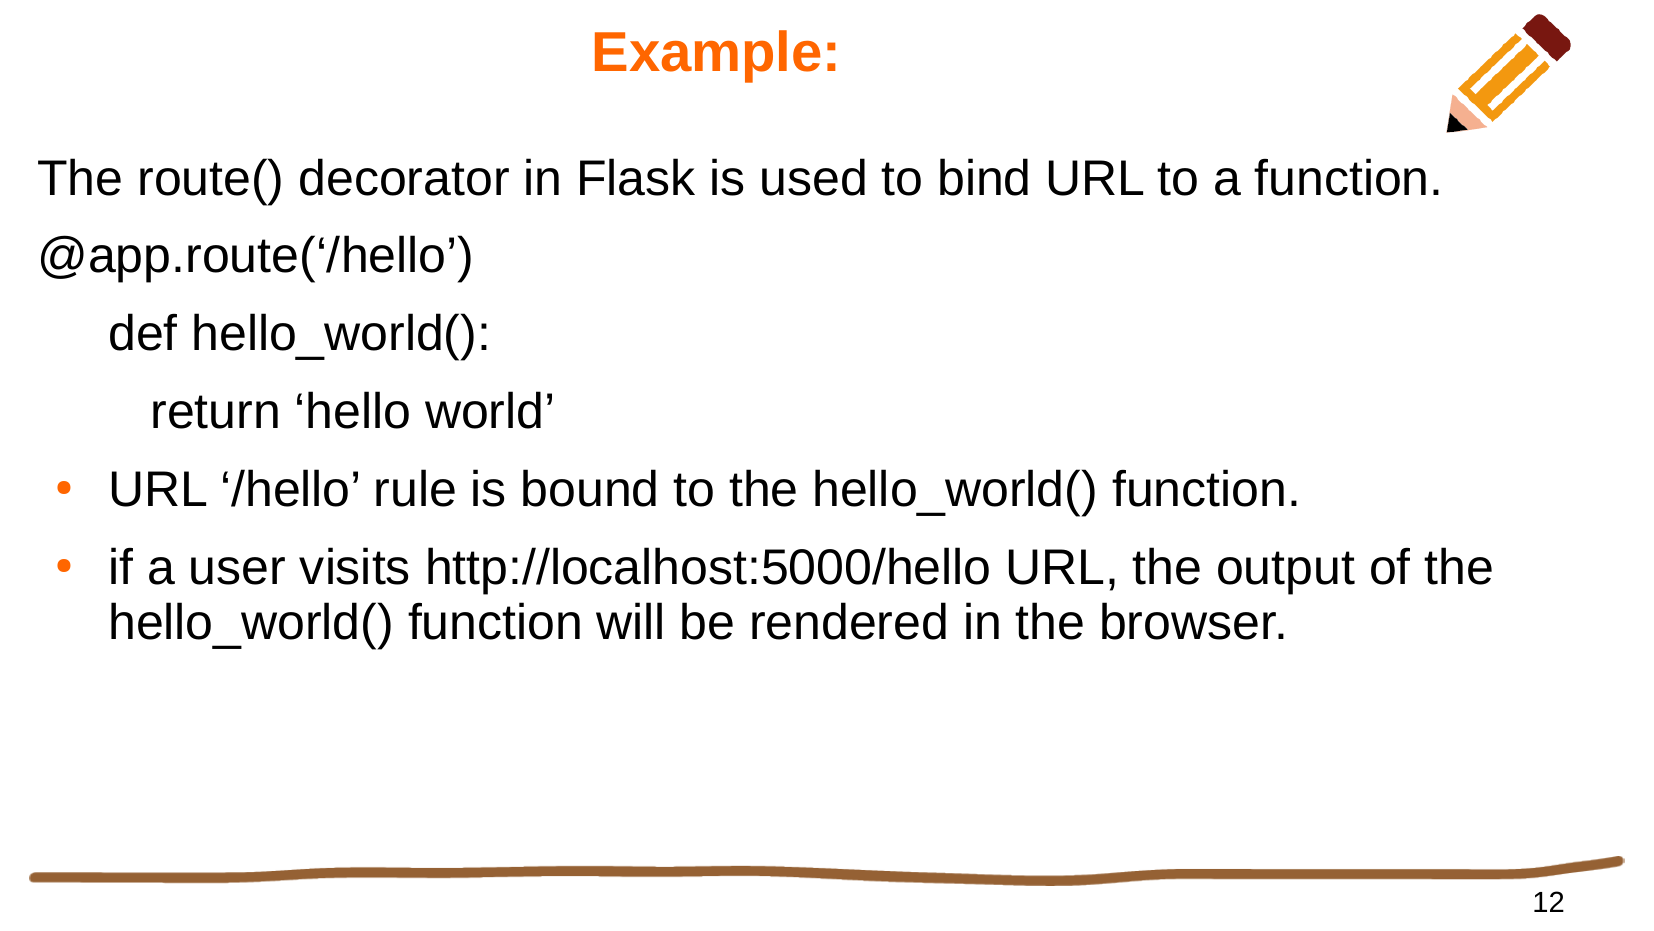

# Example:
The route() decorator in Flask is used to bind URL to a function.
@app.route(‘/hello’)
def hello_world():
 return ‘hello world’
URL ‘/hello’ rule is bound to the hello_world() function.
if a user visits http://localhost:5000/hello URL, the output of the hello_world() function will be rendered in the browser.
12